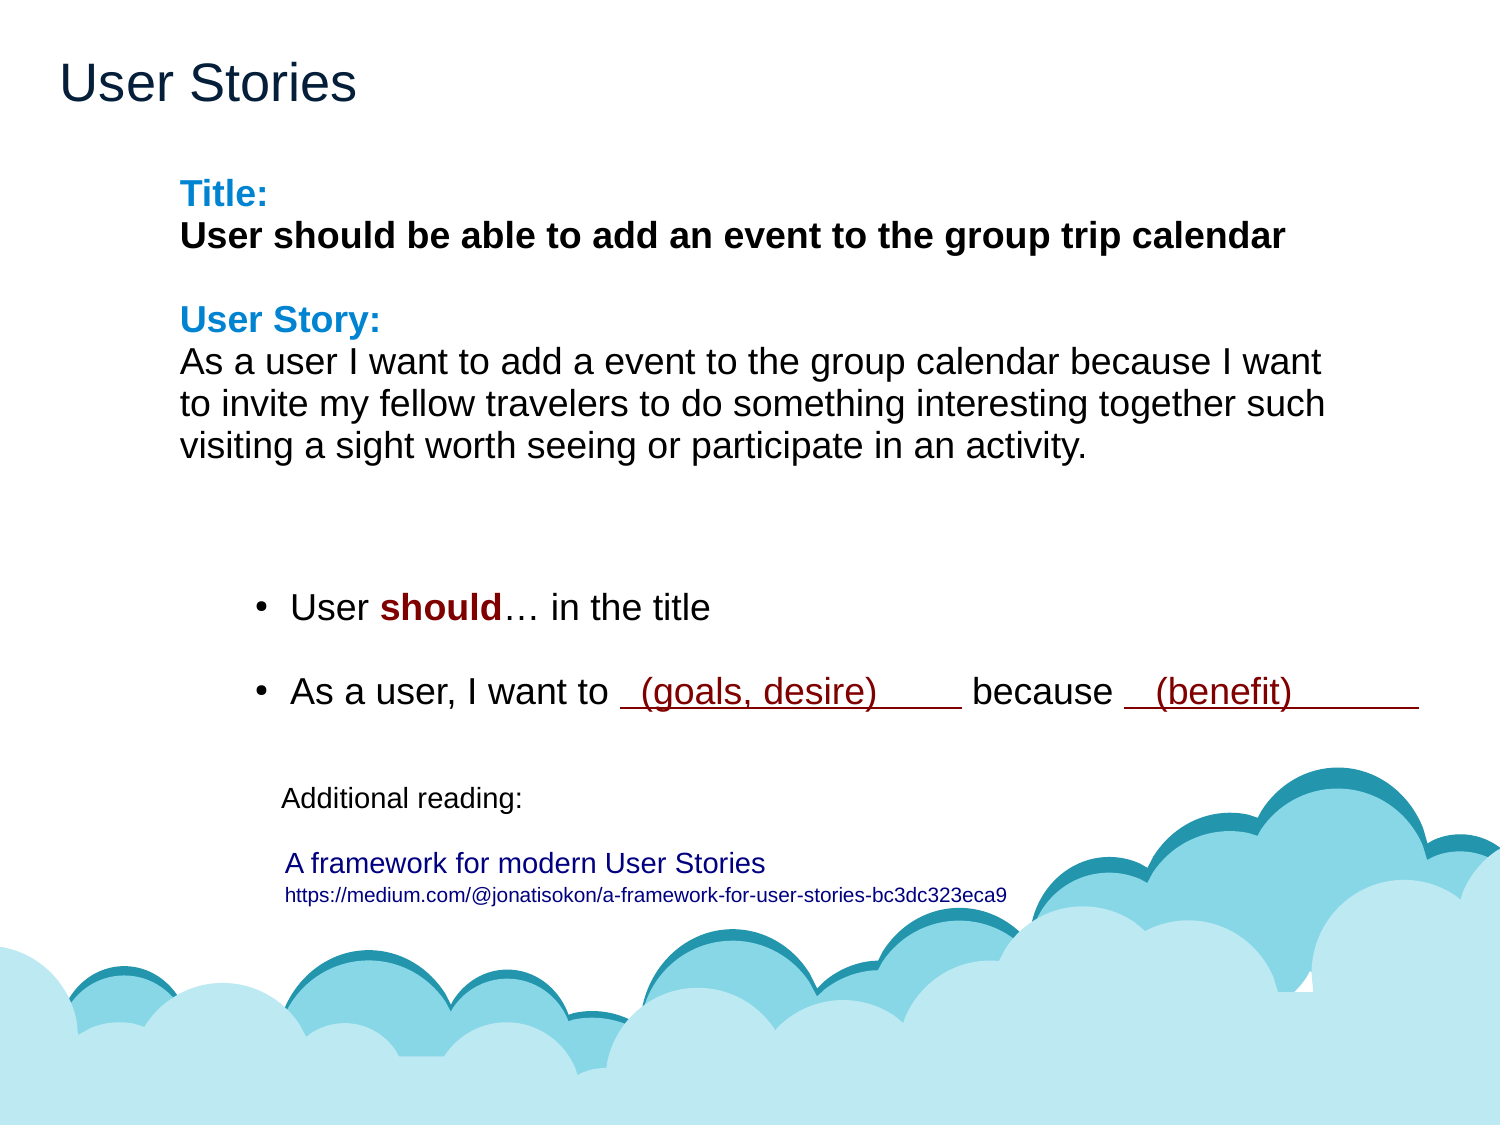

User Stories
Title:
User should be able to add an event to the group trip calendar
User Story:
As a user I want to add a event to the group calendar because I want to invite my fellow travelers to do something interesting together such visiting a sight worth seeing or participate in an activity.
User should… in the title
As a user, I want to (goals, desire) because (benefit)
Additional reading:
A framework for modern User Stories
https://medium.com/@jonatisokon/a-framework-for-user-stories-bc3dc323eca9